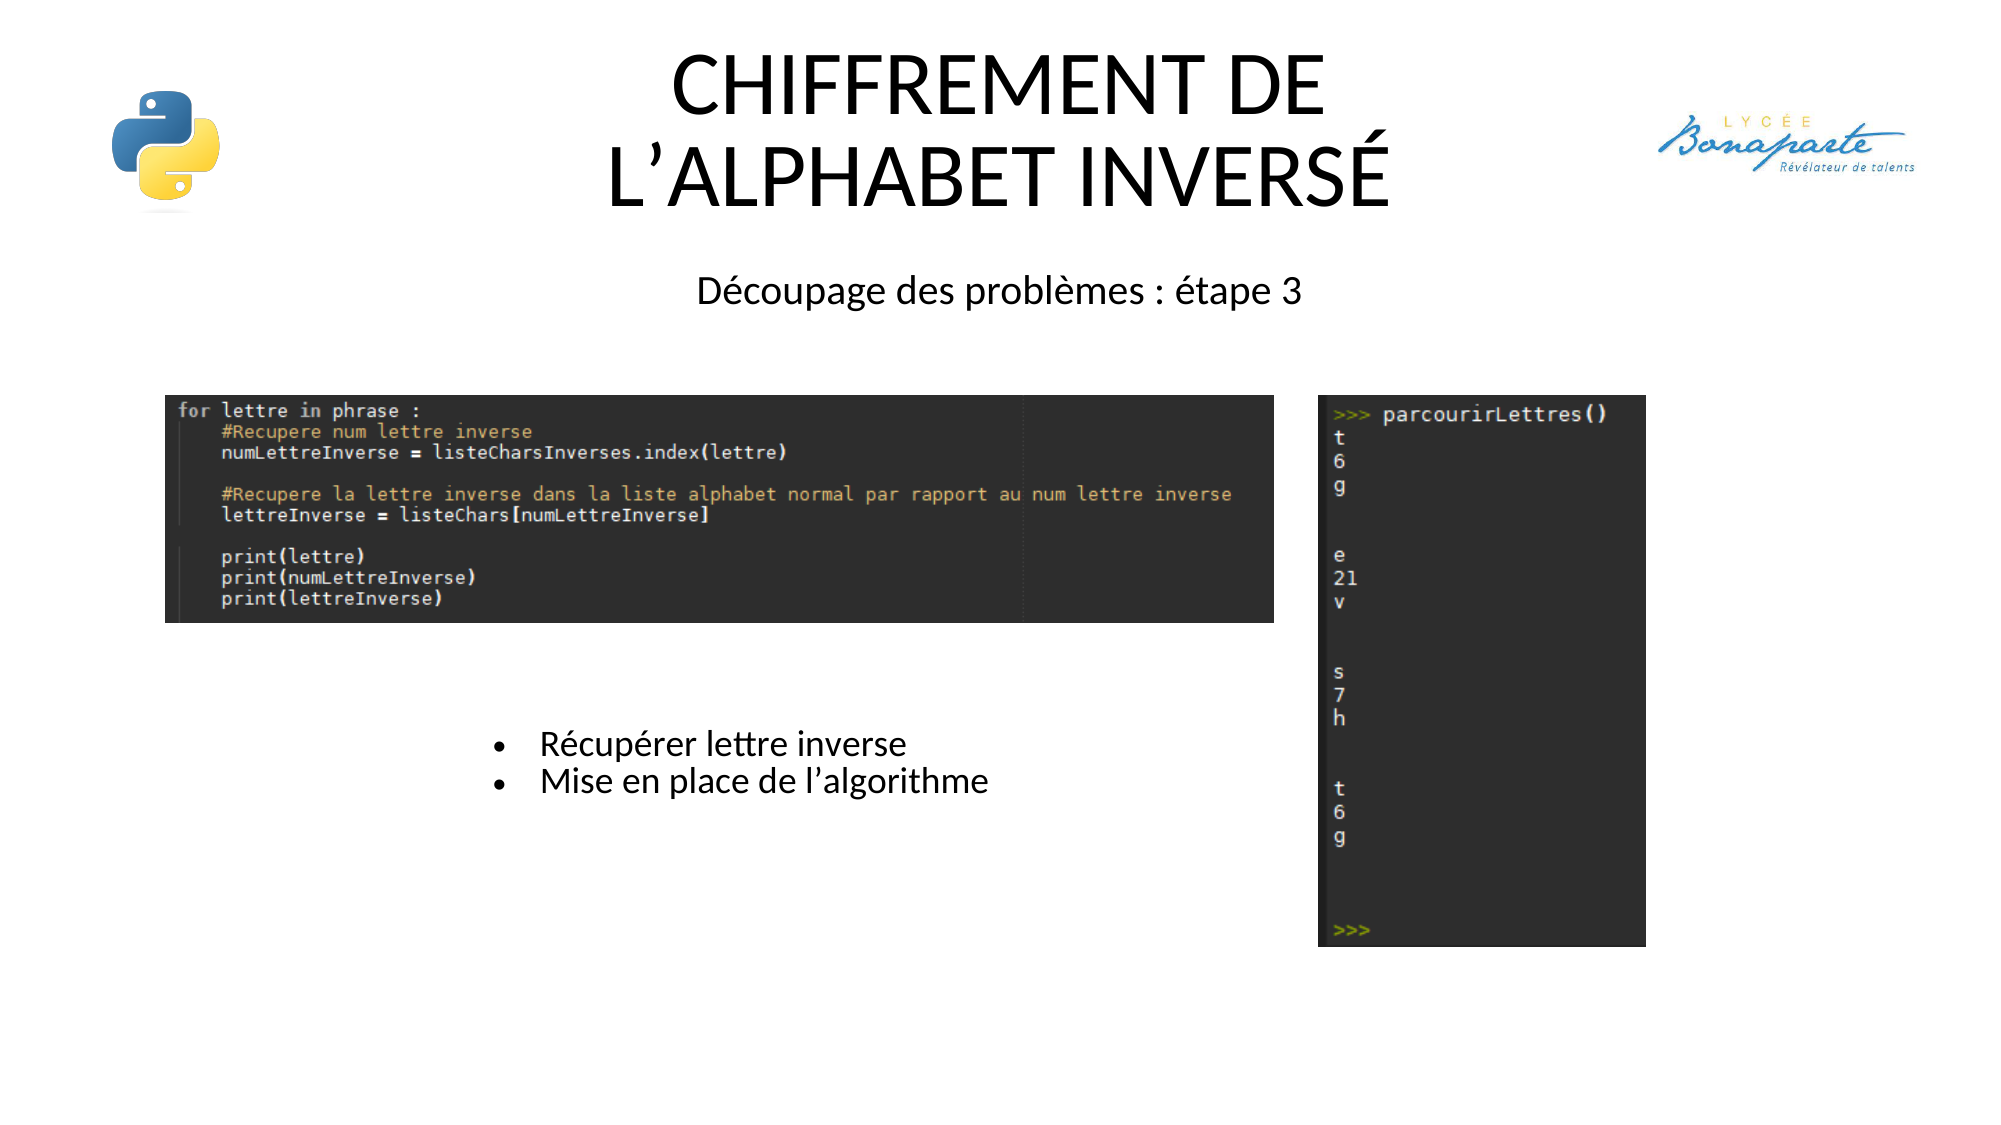

CHIFFREMENT DE L’ALPHABET INVERSÉ
Découpage des problèmes : étape 3
Récupérer lettre inverse
Mise en place de l’algorithme